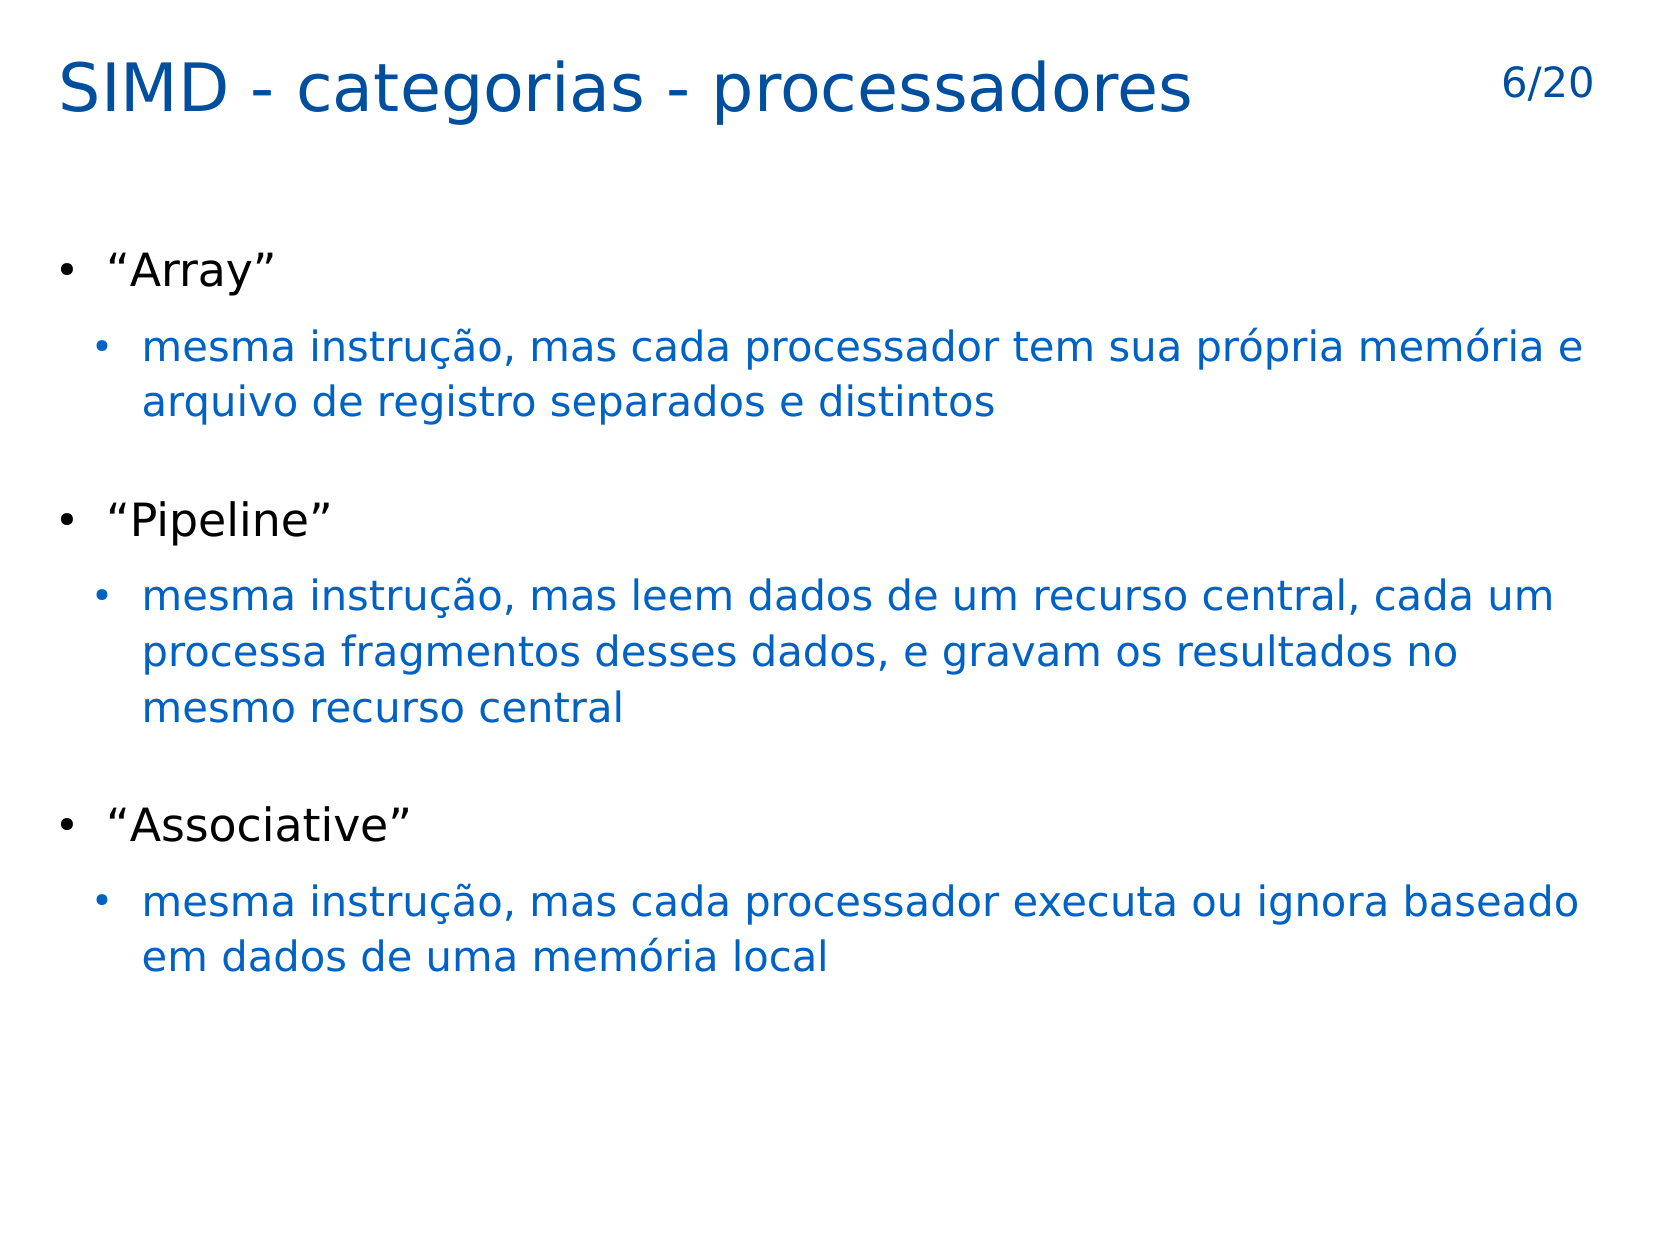

# SIMD - categorias - processadores
6
“Array”
mesma instrução, mas cada processador tem sua própria memória e arquivo de registro separados e distintos
“Pipeline”
mesma instrução, mas leem dados de um recurso central, cada um processa fragmentos desses dados, e gravam os resultados no mesmo recurso central
“Associative”
mesma instrução, mas cada processador executa ou ignora baseado em dados de uma memória local